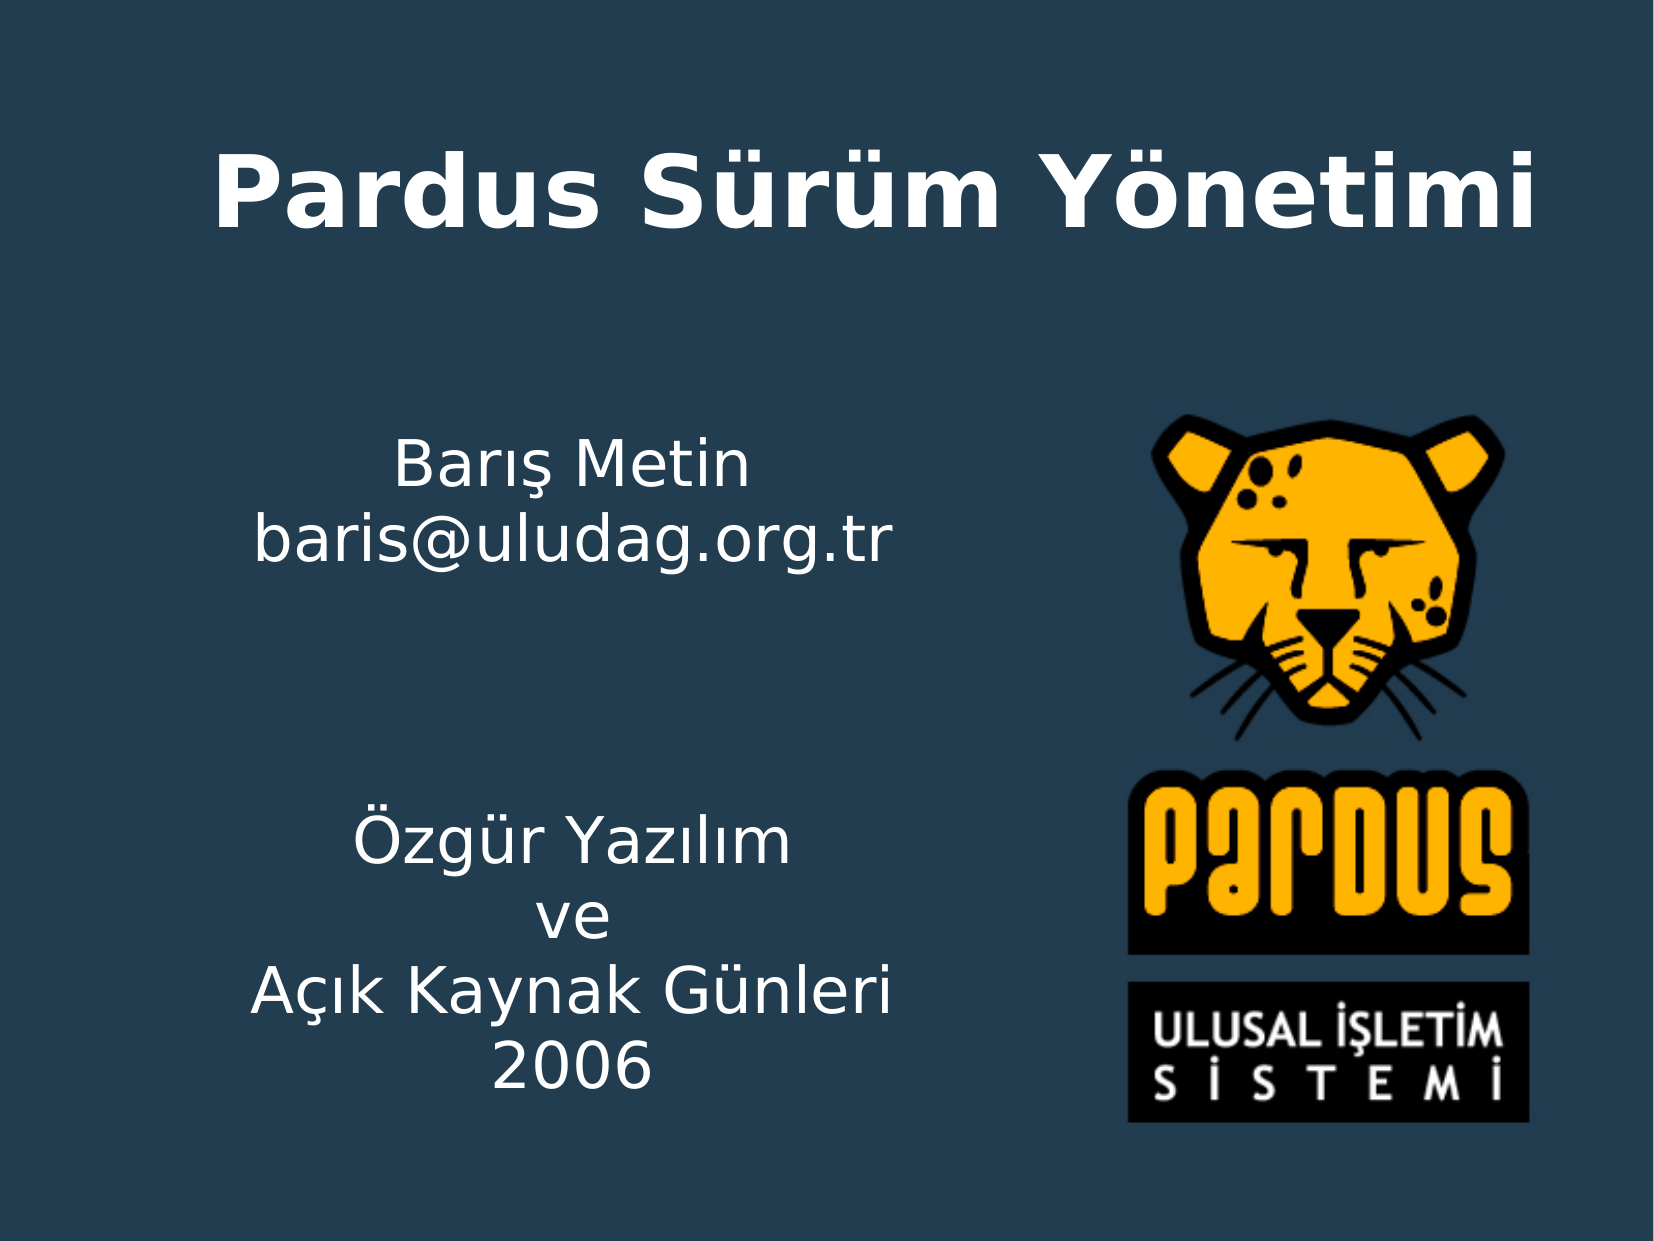

# Pardus Sürüm Yönetimi
Barış Metin
baris@uludag.org.tr
Özgür Yazılım
ve
Açık Kaynak Günleri
2006